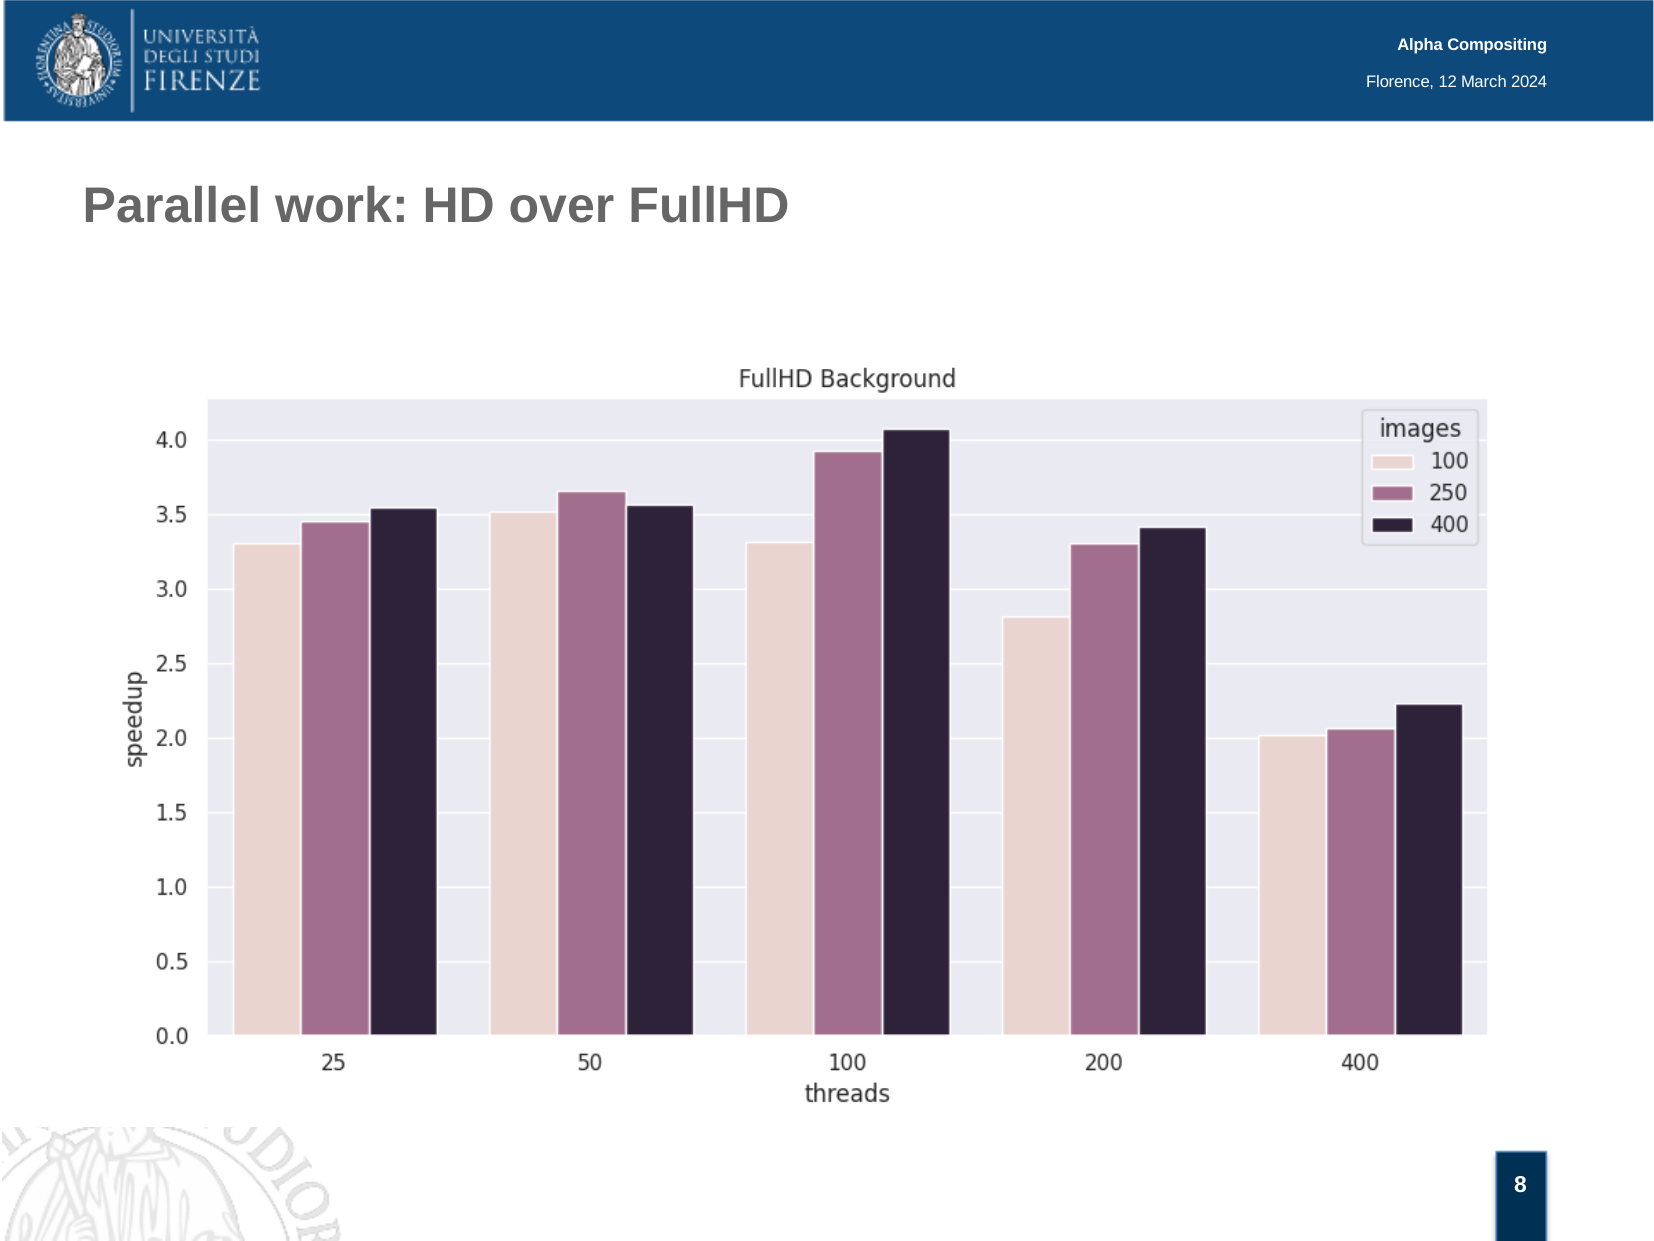

Alpha Compositing
Florence, 12 March 2024
Parallel work: HD over FullHD